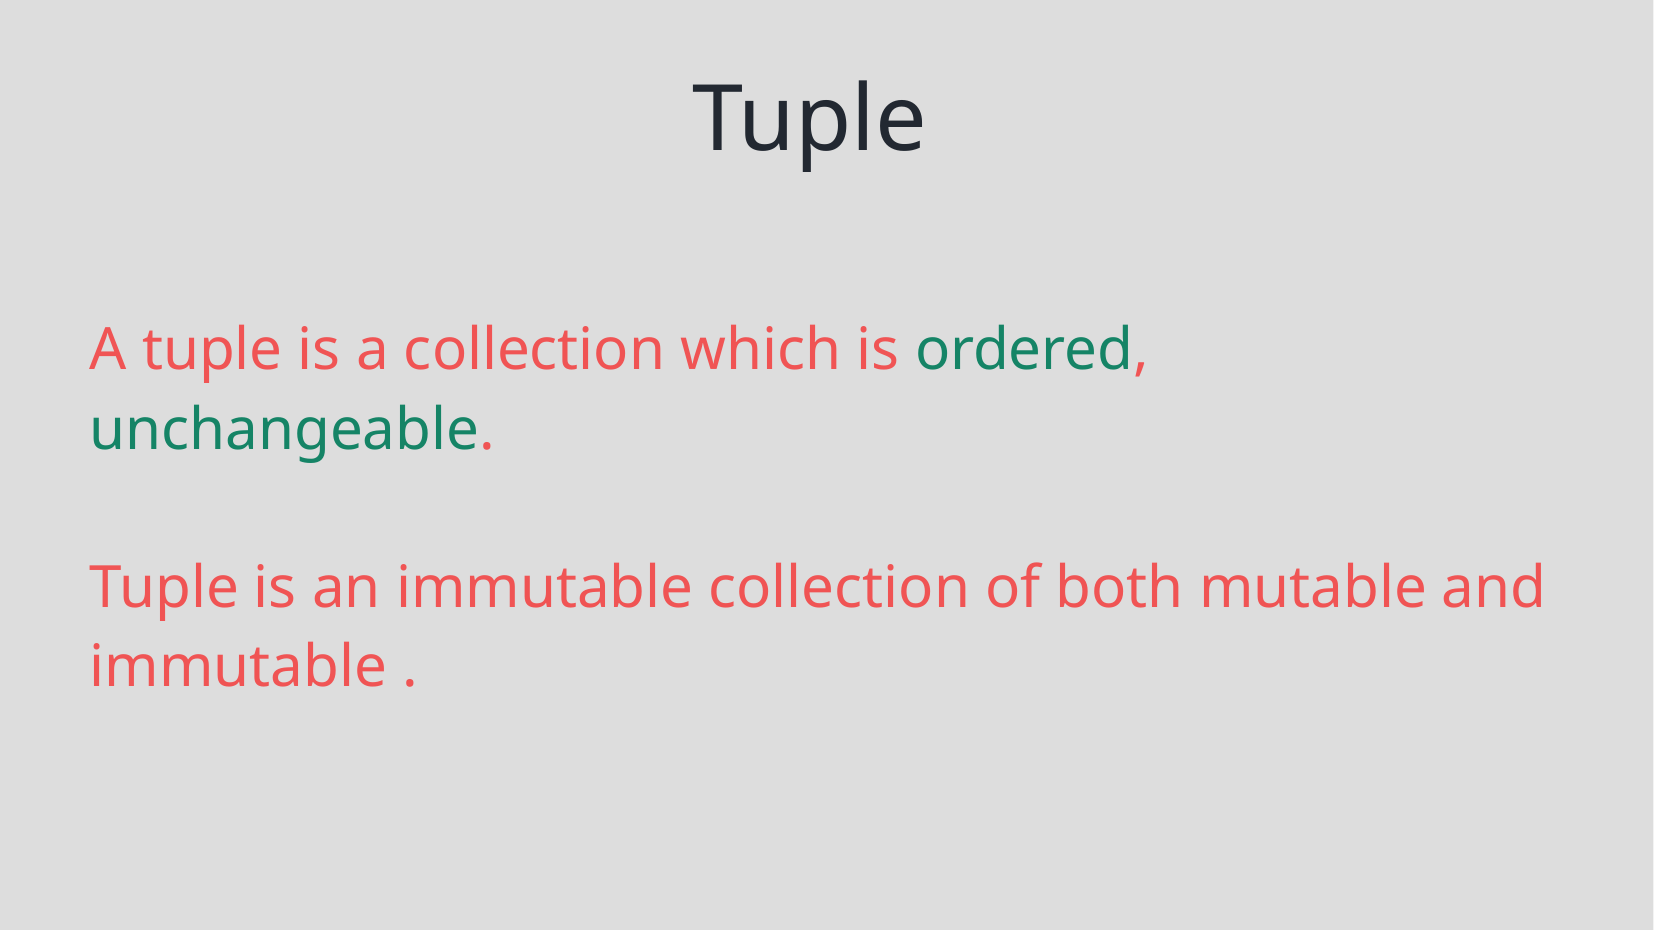

# Tuple
A tuple is a collection which is ordered, unchangeable.
Tuple is an immutable collection of both mutable and immutable .